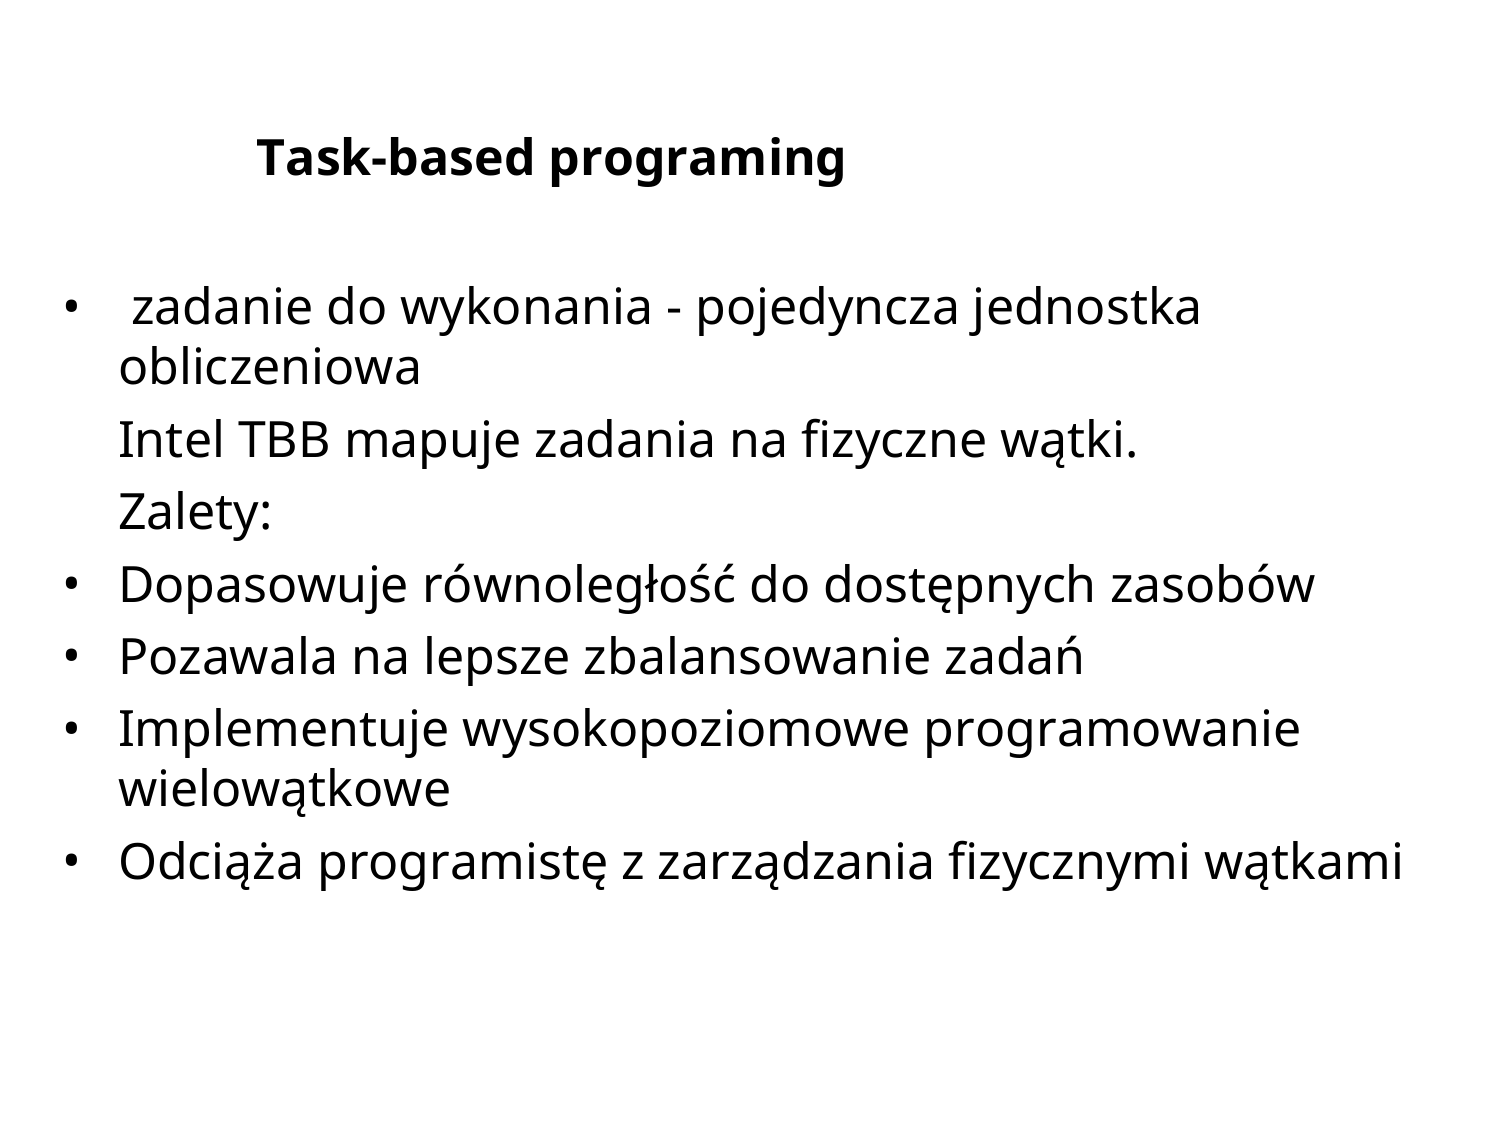

# Task-based programing
 zadanie do wykonania - pojedyncza jednostka obliczeniowa
Intel TBB mapuje zadania na fizyczne wątki.
Zalety:
Dopasowuje równoległość do dostępnych zasobów
Pozawala na lepsze zbalansowanie zadań
Implementuje wysokopoziomowe programowanie wielowątkowe
Odciąża programistę z zarządzania fizycznymi wątkami